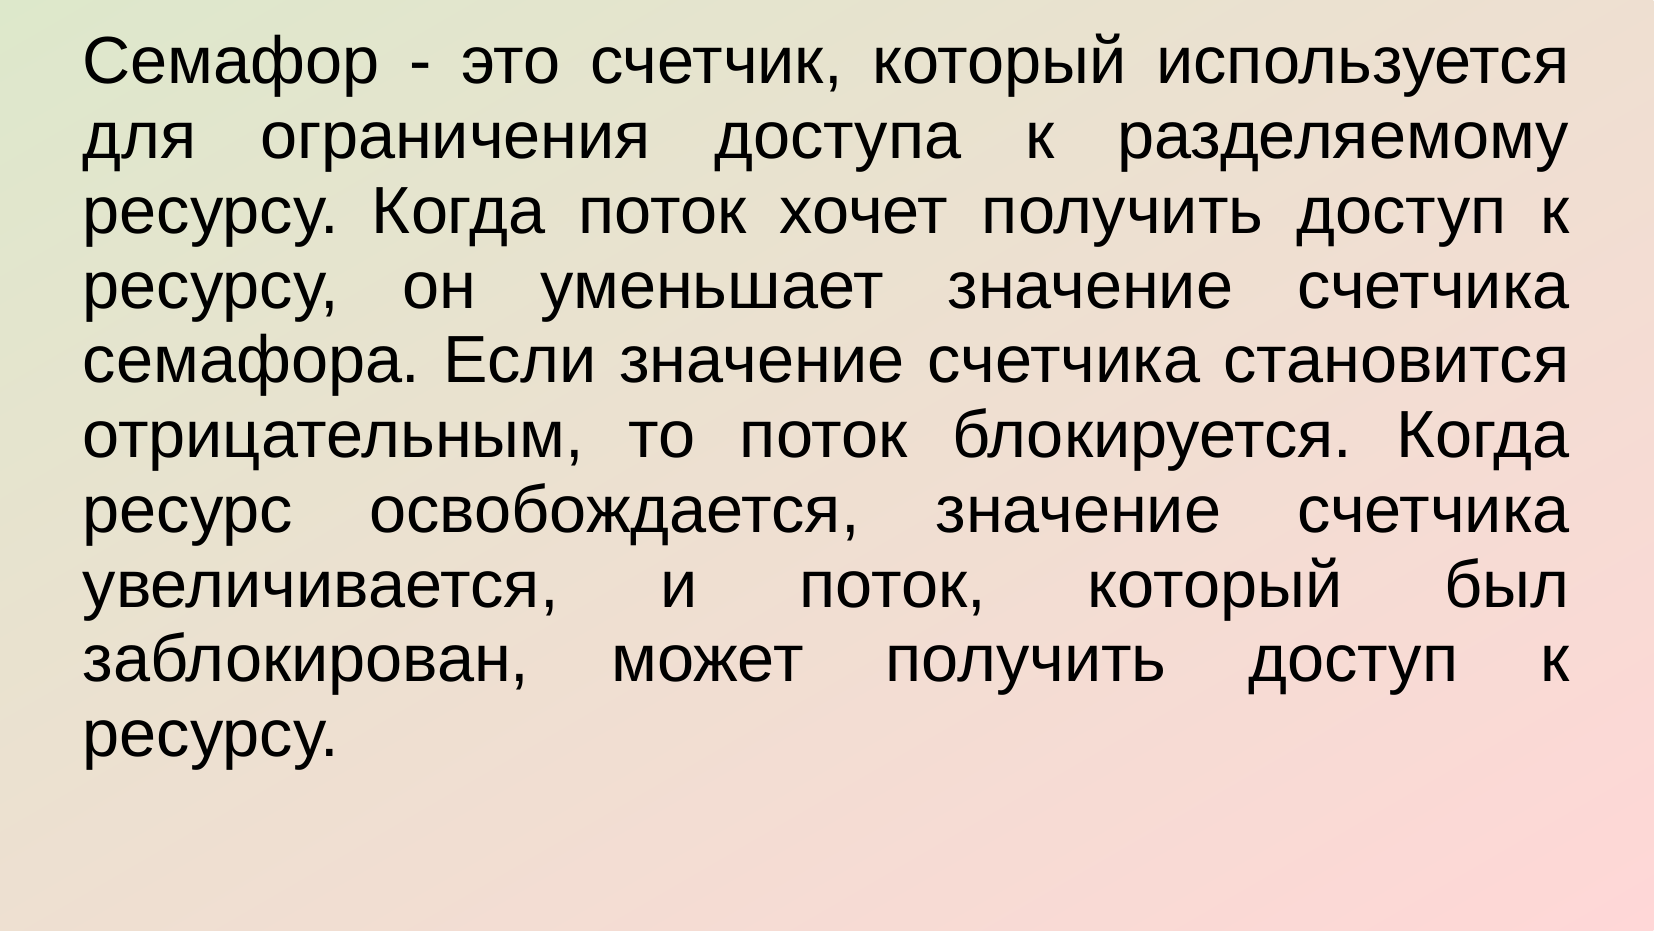

# Семафор - это счетчик, который используется для ограничения доступа к разделяемому ресурсу. Когда поток хочет получить доступ к ресурсу, он уменьшает значение счетчика семафора. Если значение счетчика становится отрицательным, то поток блокируется. Когда ресурс освобождается, значение счетчика увеличивается, и поток, который был заблокирован, может получить доступ к ресурсу.